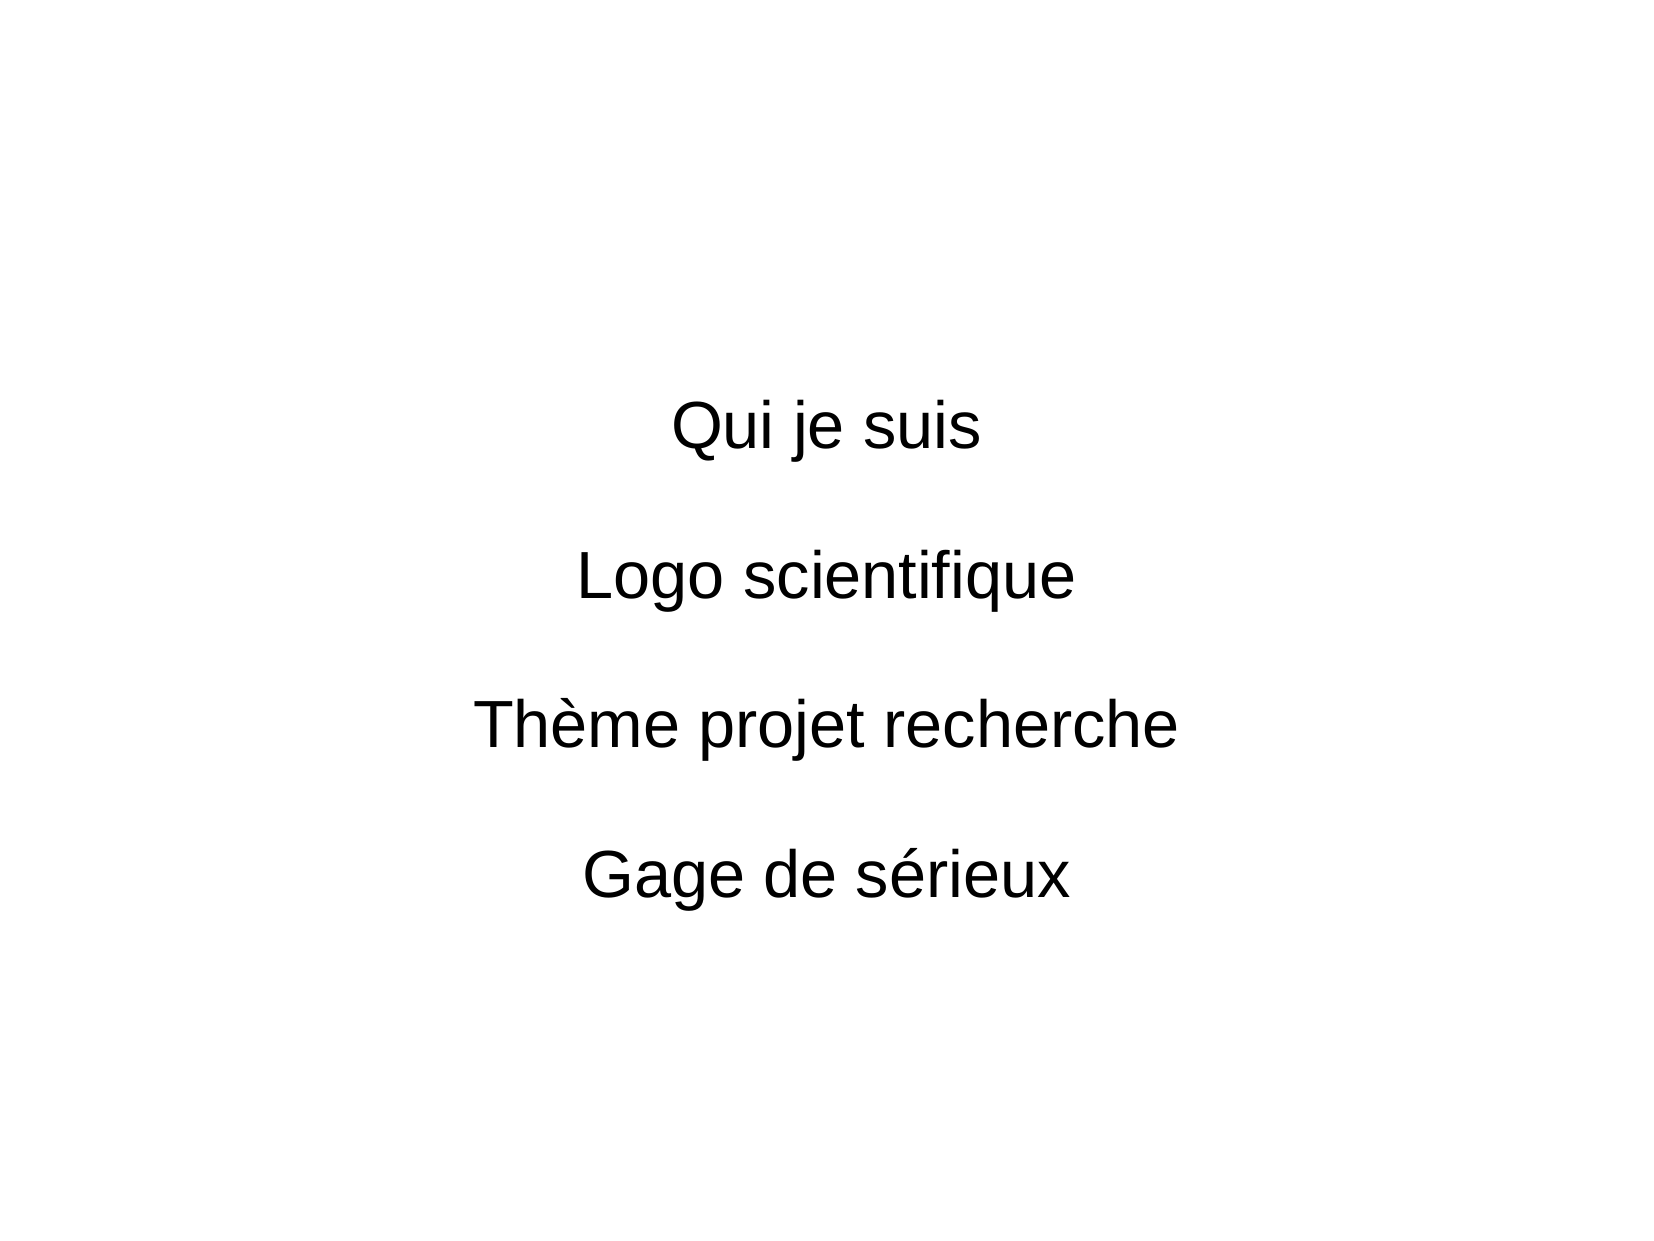

#
Qui je suis
Logo scientifique
Thème projet recherche
Gage de sérieux